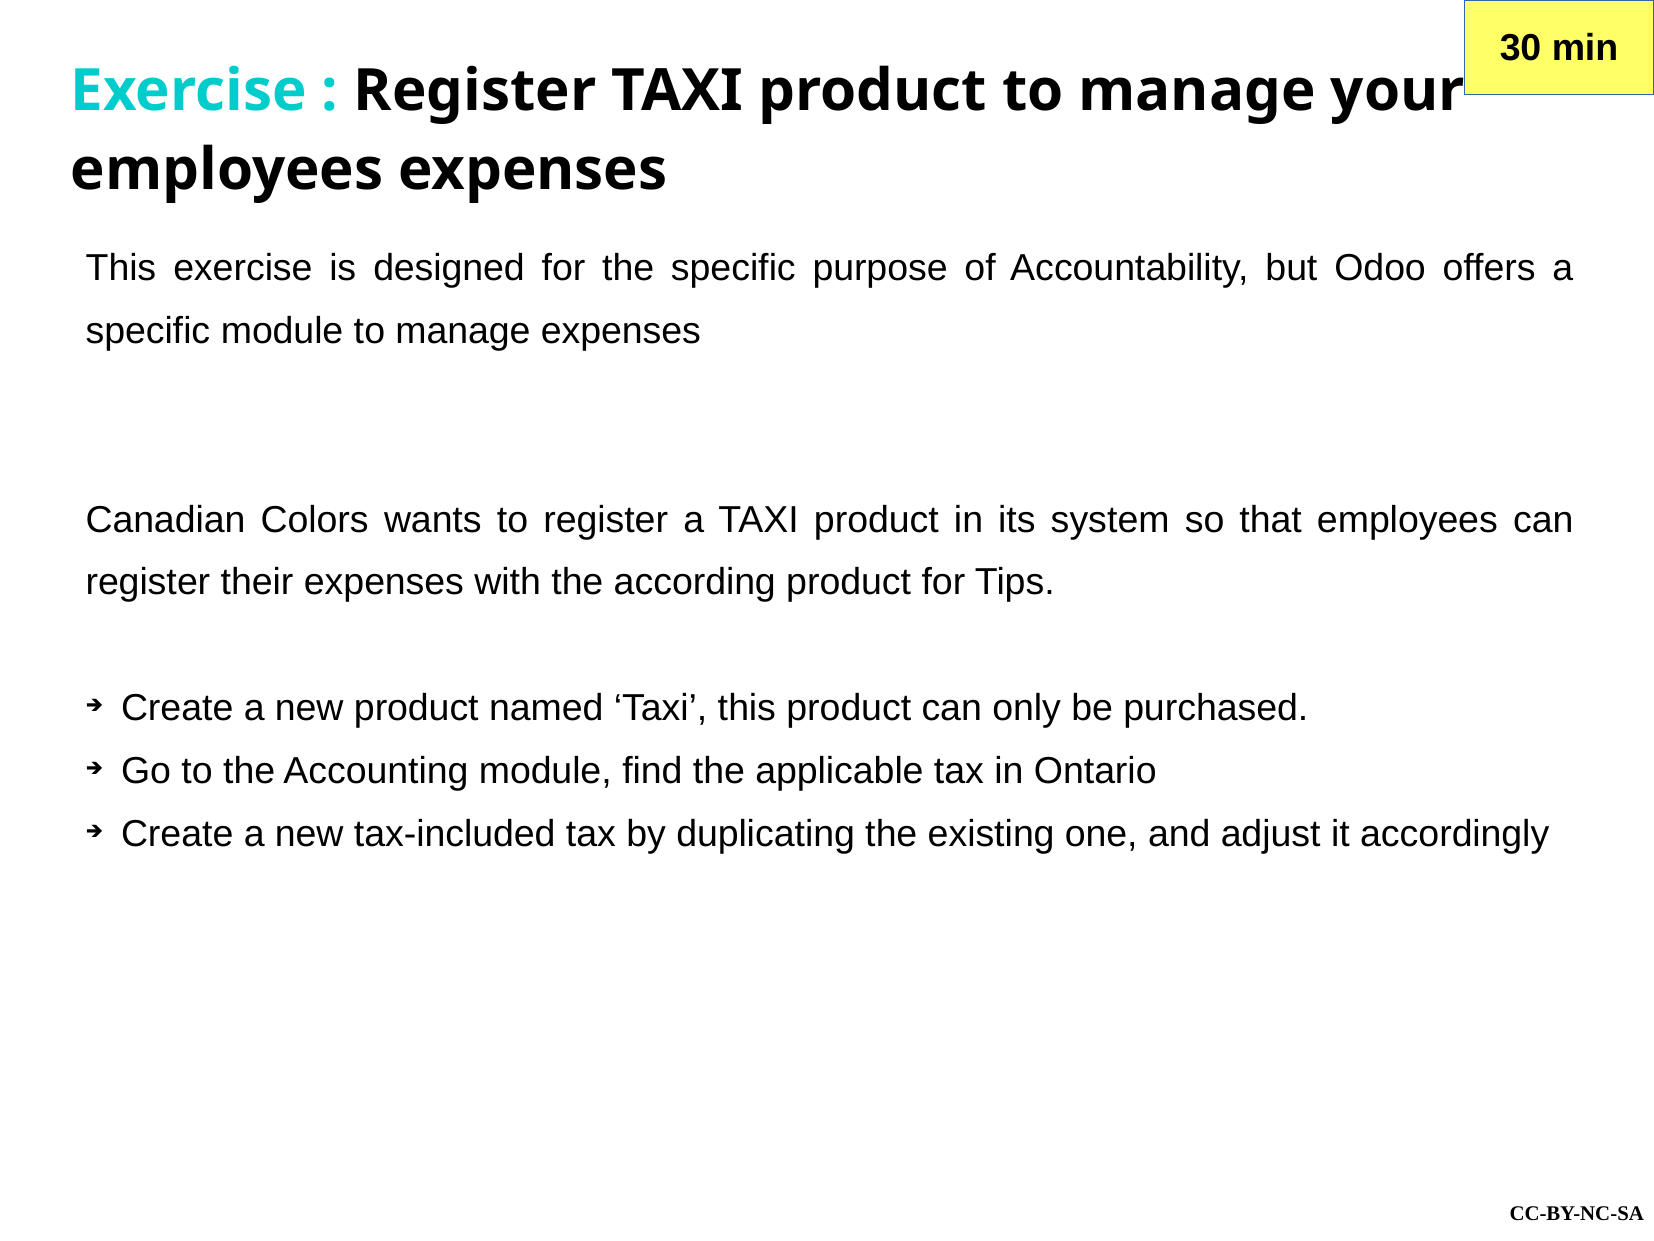

30 min
# Exercise : Register TAXI product to manage your employees expenses
This exercise is designed for the specific purpose of Accountability, but Odoo offers a specific module to manage expenses
Canadian Colors wants to register a TAXI product in its system so that employees can register their expenses with the according product for Tips.
Create a new product named ‘Taxi’, this product can only be purchased.
Go to the Accounting module, find the applicable tax in Ontario
Create a new tax-included tax by duplicating the existing one, and adjust it accordingly